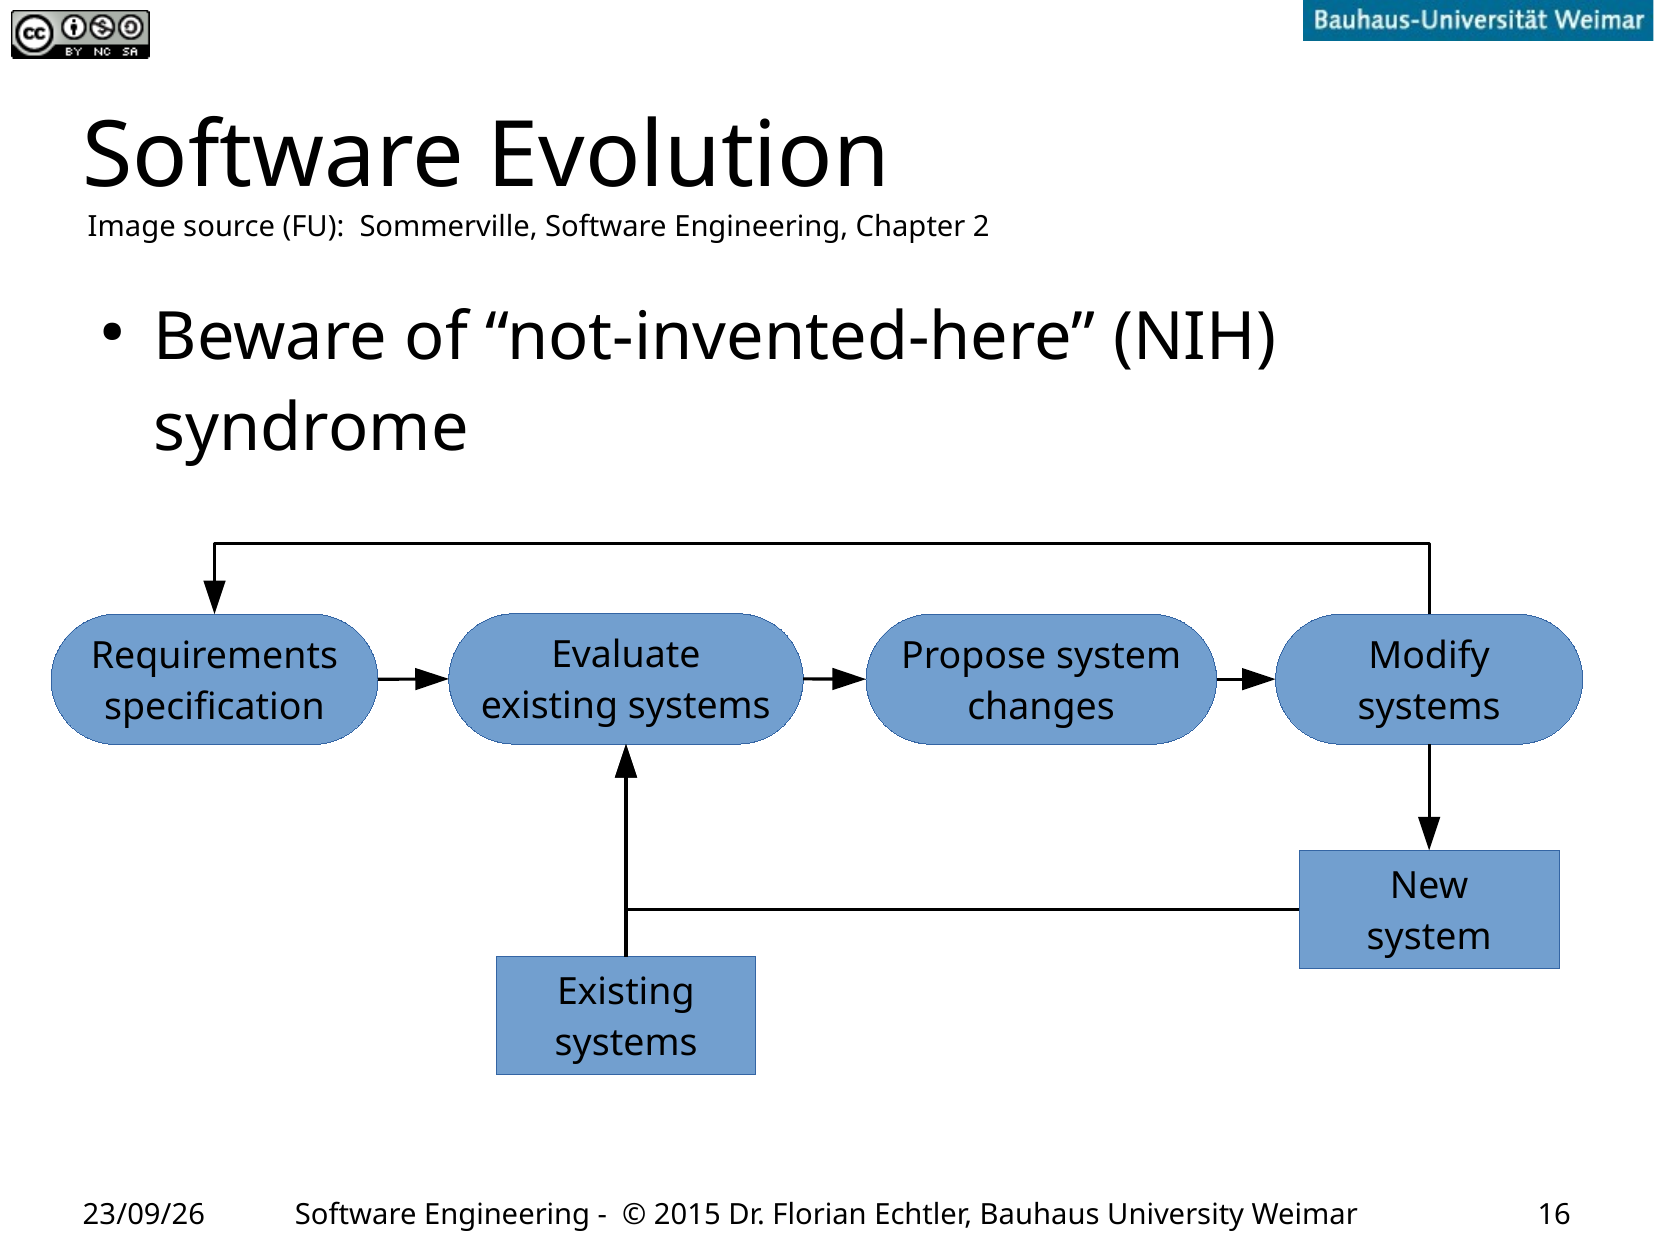

# Software Evolution
Image source (FU): Sommerville, Software Engineering, Chapter 2
Beware of “not-invented-here” (NIH) syndrome
Evaluate
existing systems
Requirements
specification
Propose system
changes
Modify
systems
New
system
Existing
systems
Software Engineering - © 2015 Dr. Florian Echtler, Bauhaus University Weimar
16